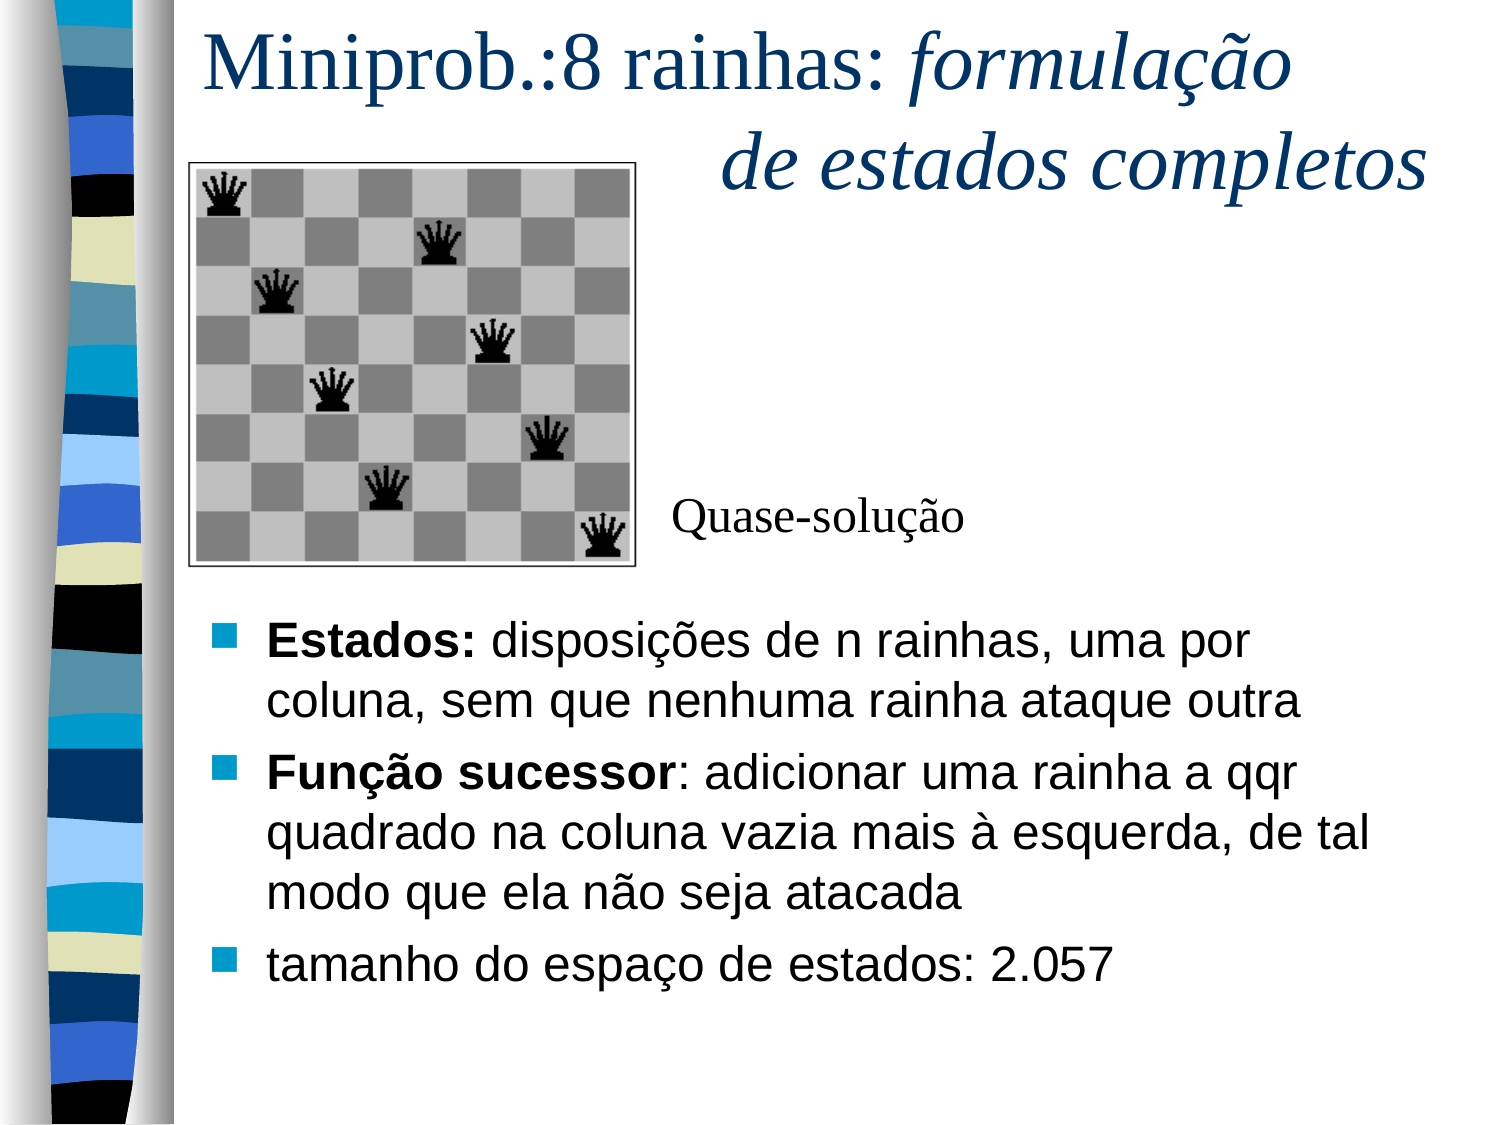

# Miniprob.:8 rainhas: formulação de estados completos
Quase-solução
Estados: disposições de n rainhas, uma por coluna, sem que nenhuma rainha ataque outra
Função sucessor: adicionar uma rainha a qqr quadrado na coluna vazia mais à esquerda, de tal modo que ela não seja atacada
tamanho do espaço de estados: 2.057